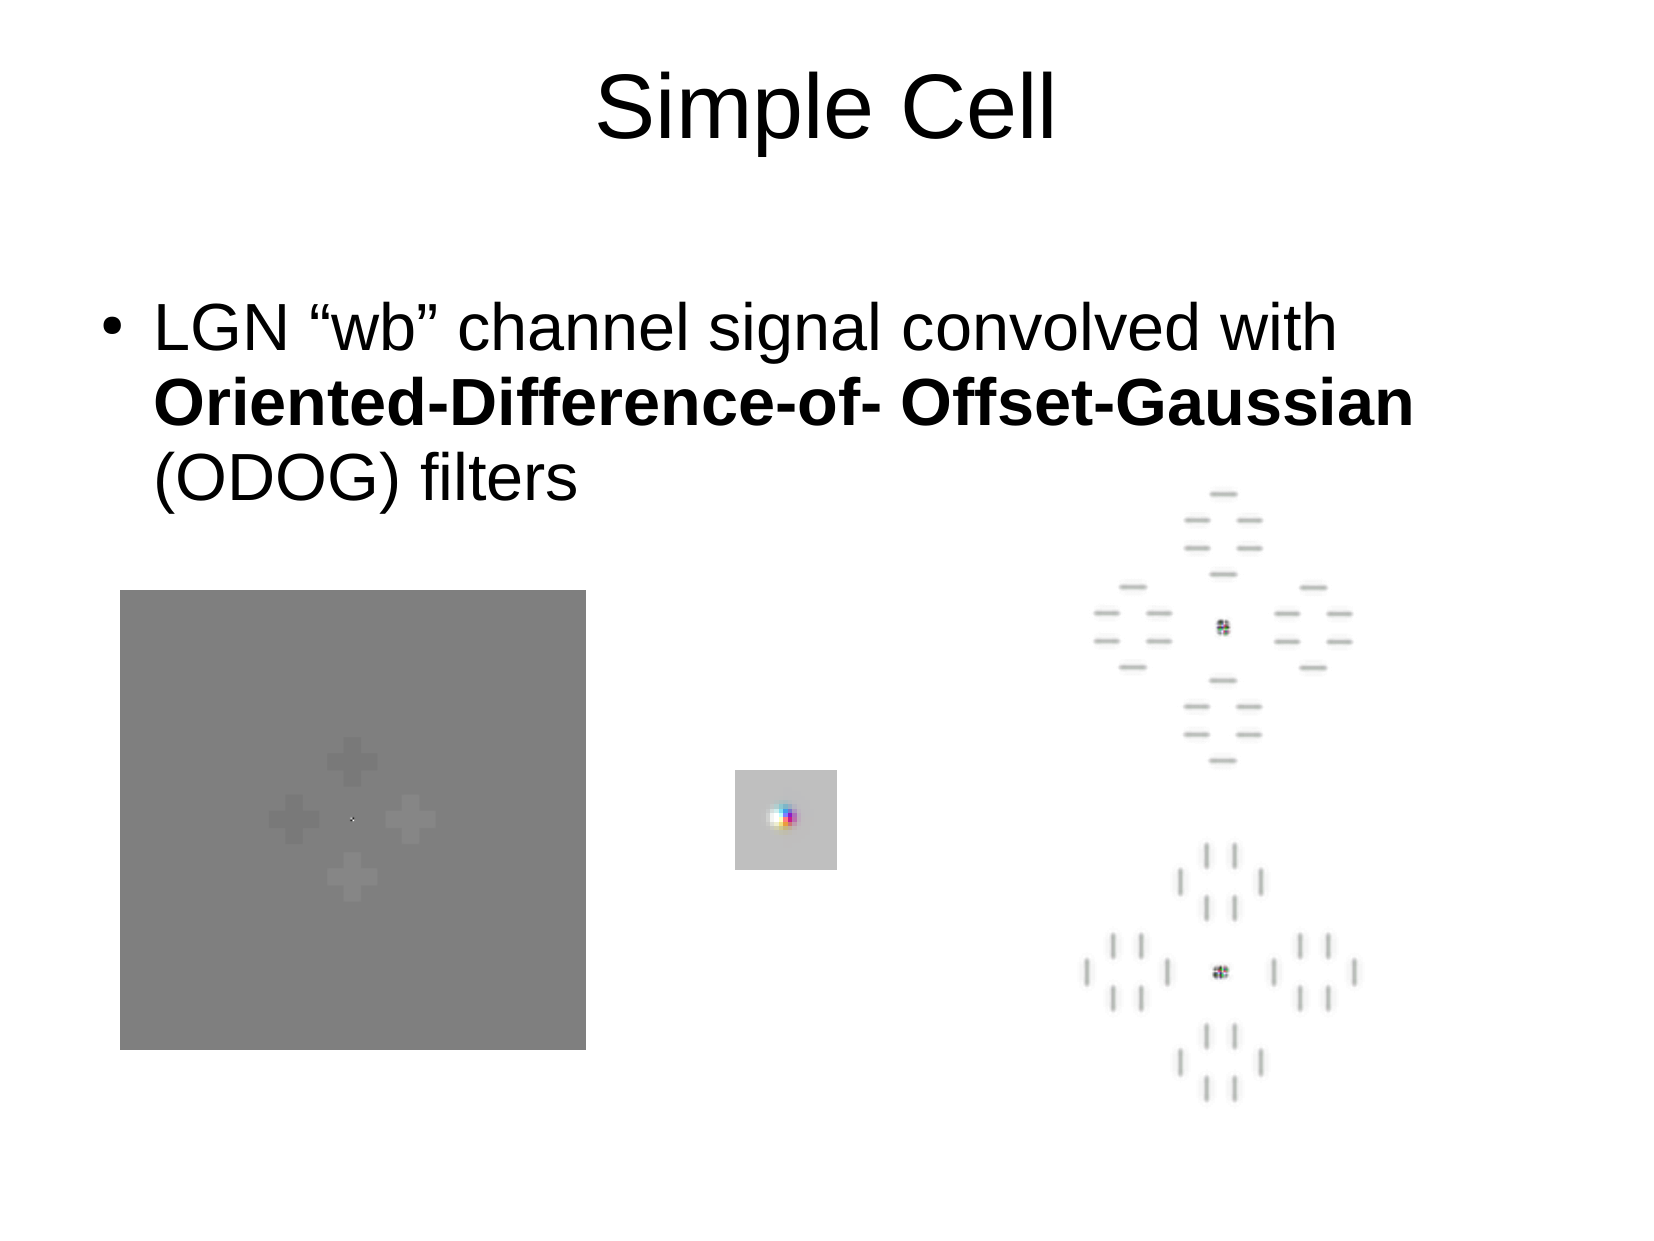

# Simple Cell
LGN “wb” channel signal convolved with Oriented-Difference-of- Offset-Gaussian (ODOG) filters